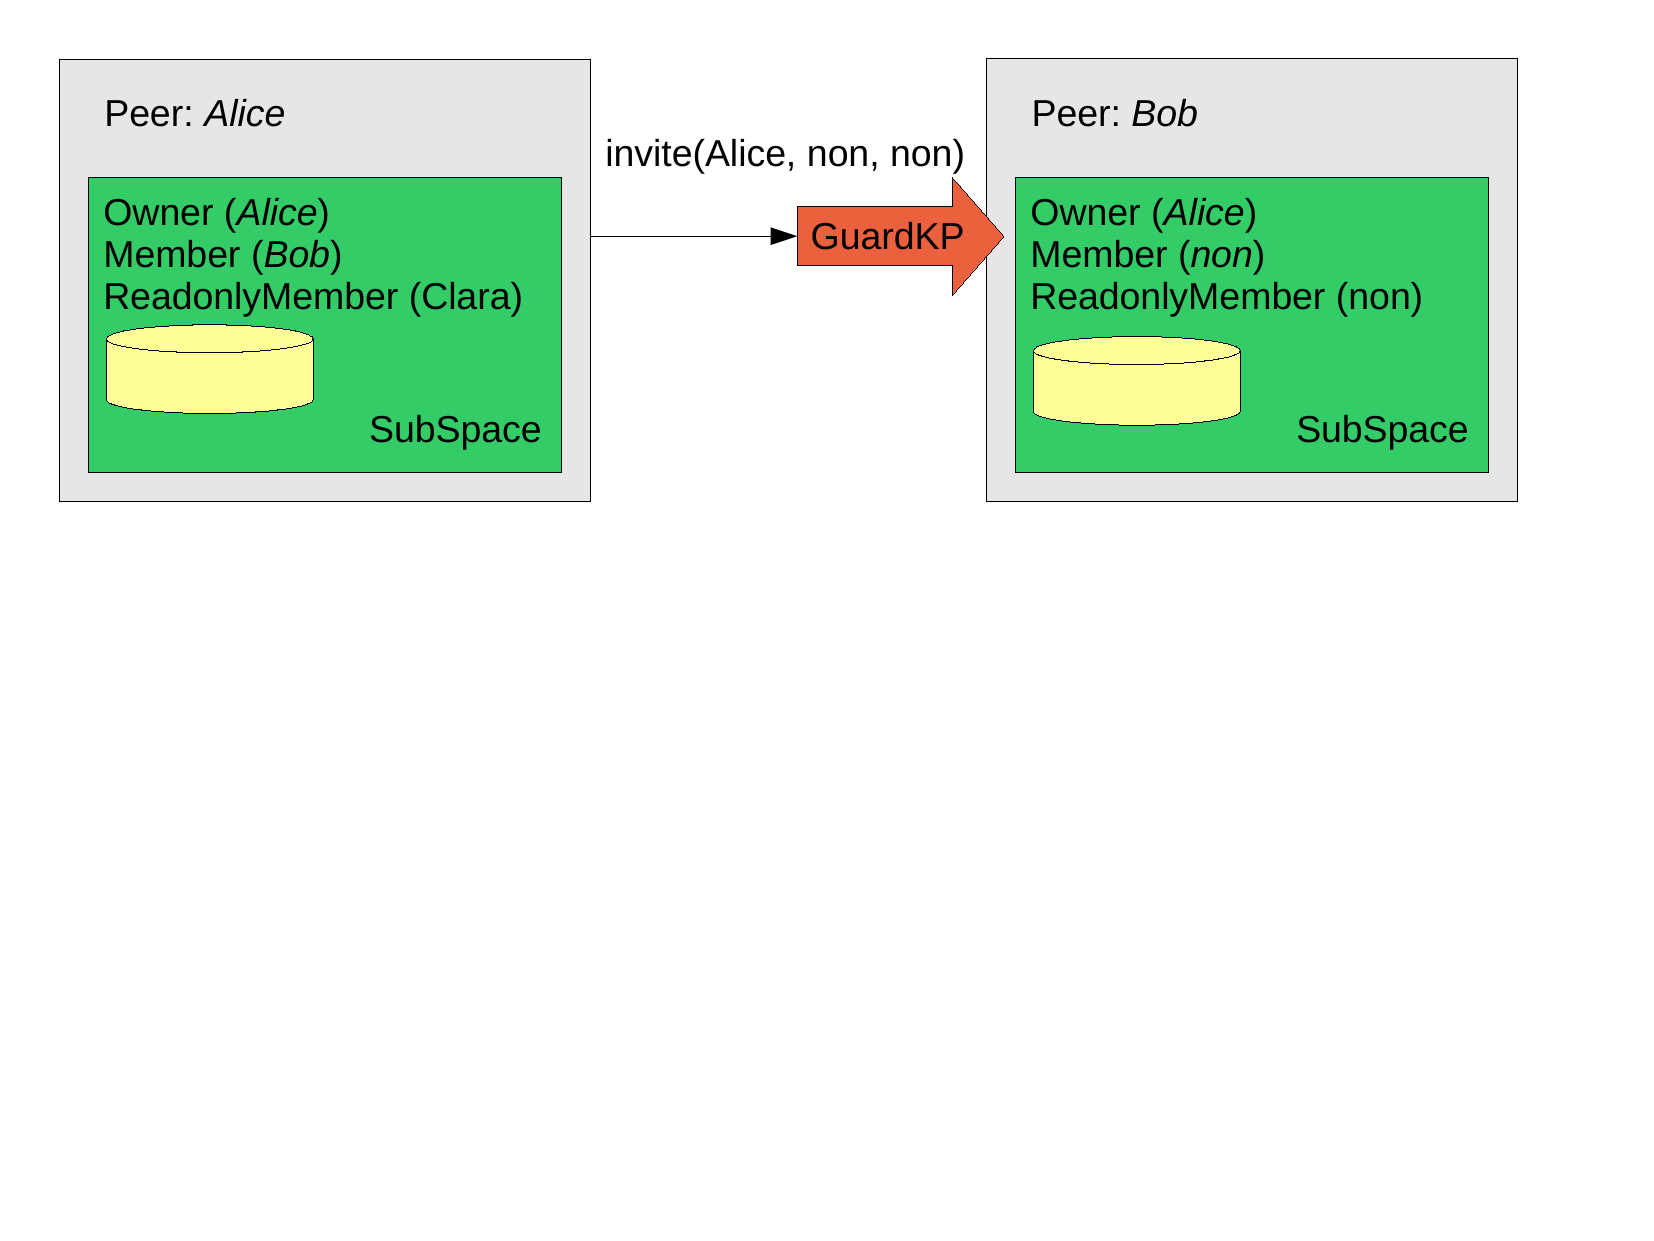

Peer: Bob
Peer: Alice
invite(Alice, non, non)
GuardKP
Owner (Alice)
Member (non)
ReadonlyMember (non)
Owner (Alice)
Member (Bob)
ReadonlyMember (Clara)
SubSpace
SubSpace